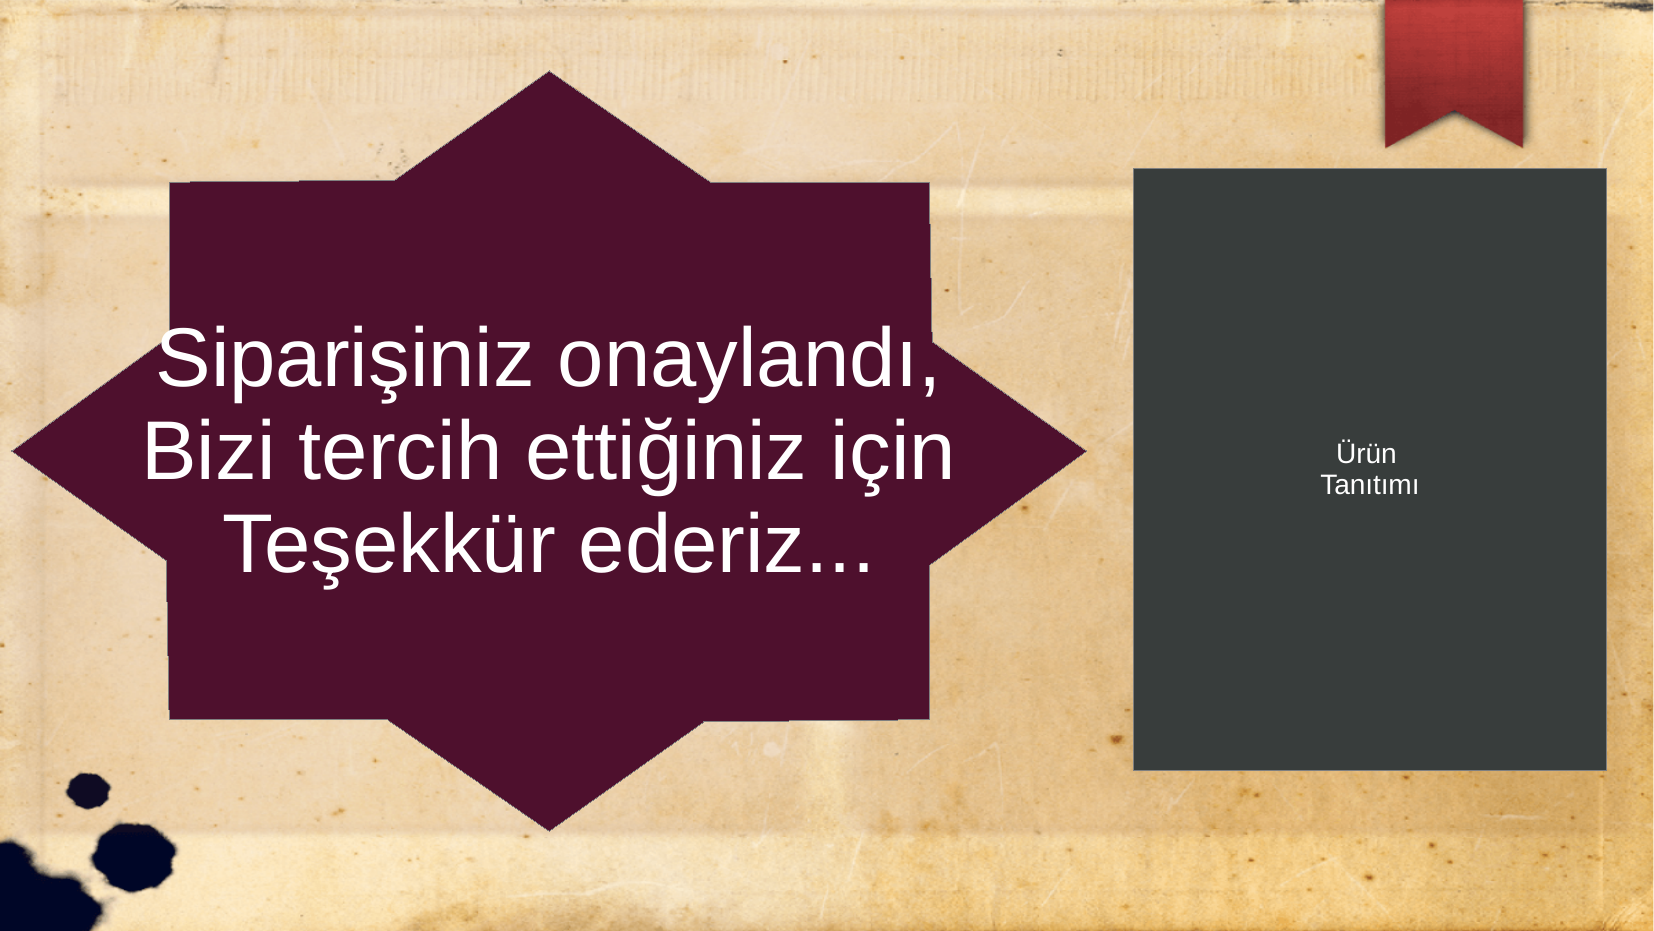

Siparişiniz onaylandı,
Bizi tercih ettiğiniz için
Teşekkür ederiz...
Ürün
Tanıtımı